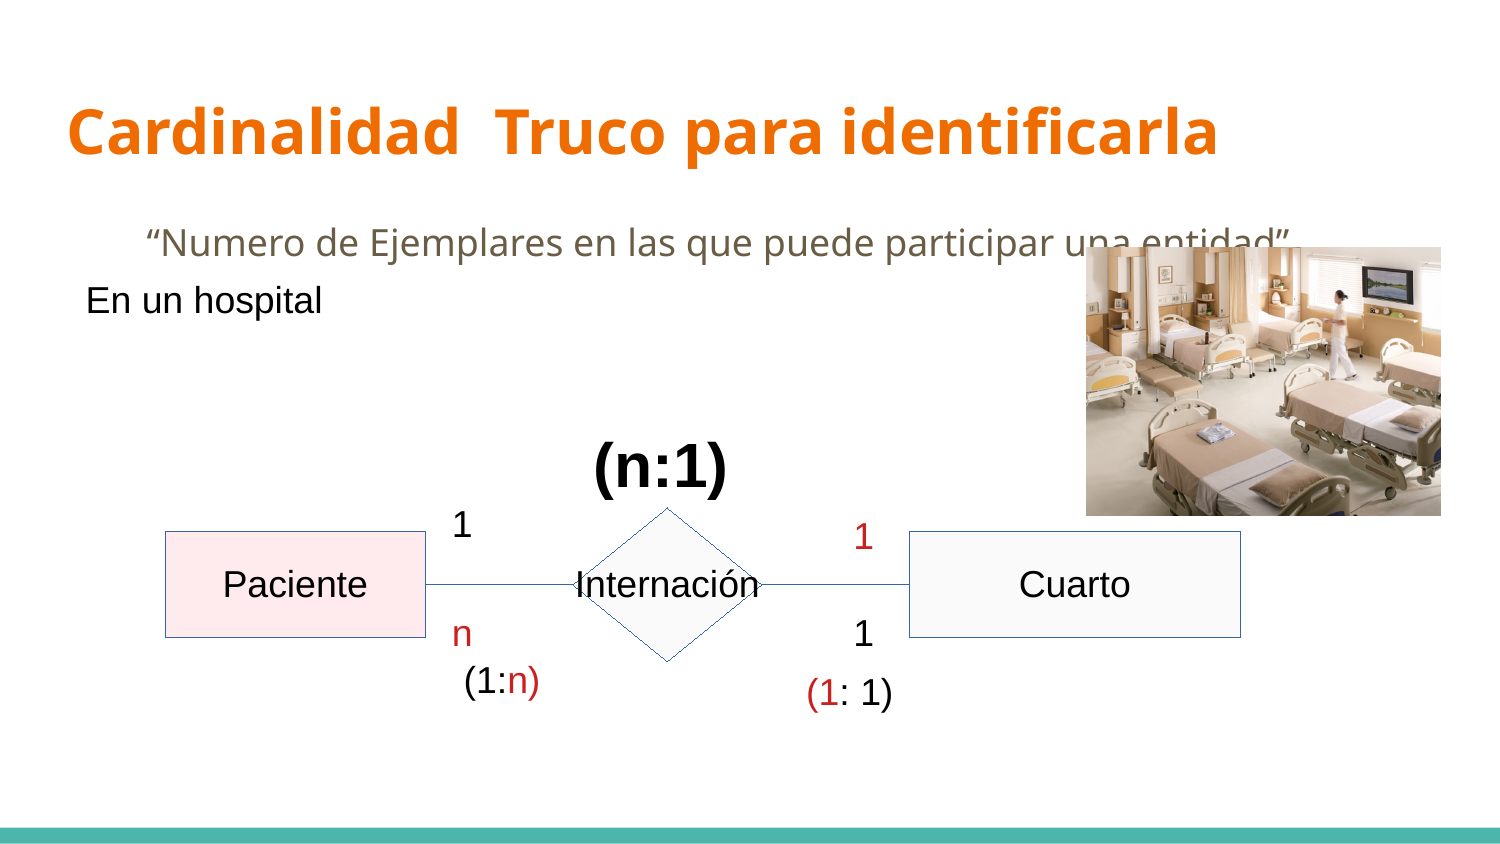

“Numero de Ejemplares en las que puede participar una entidad”
# Cardinalidad Truco para identificarla
En un hospital
(n:1)
1
Internación
1
Paciente
Cuarto
n
1
(1:n)
(1: 1)